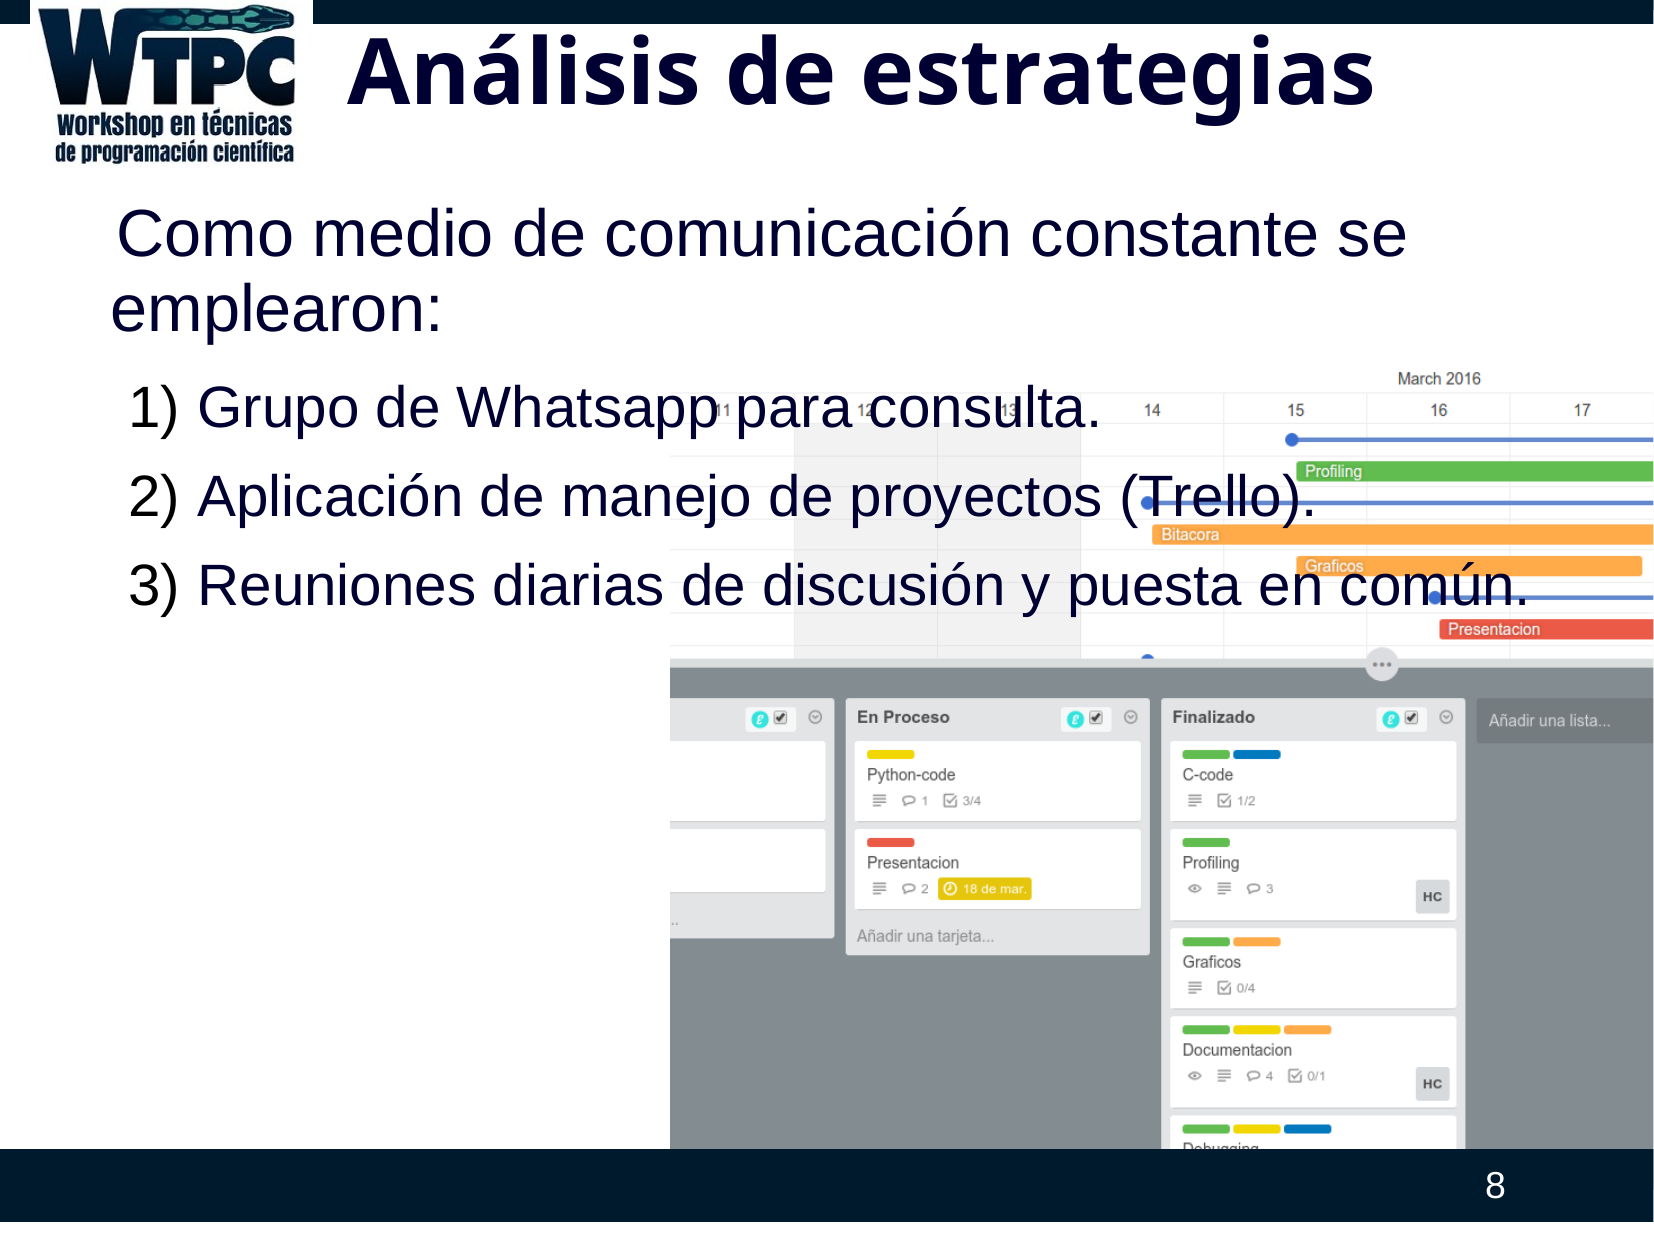

# Análisis de estrategias
Como medio de comunicación constante se emplearon:
 Grupo de Whatsapp para consulta.
 Aplicación de manejo de proyectos (Trello).
 Reuniones diarias de discusión y puesta en común.